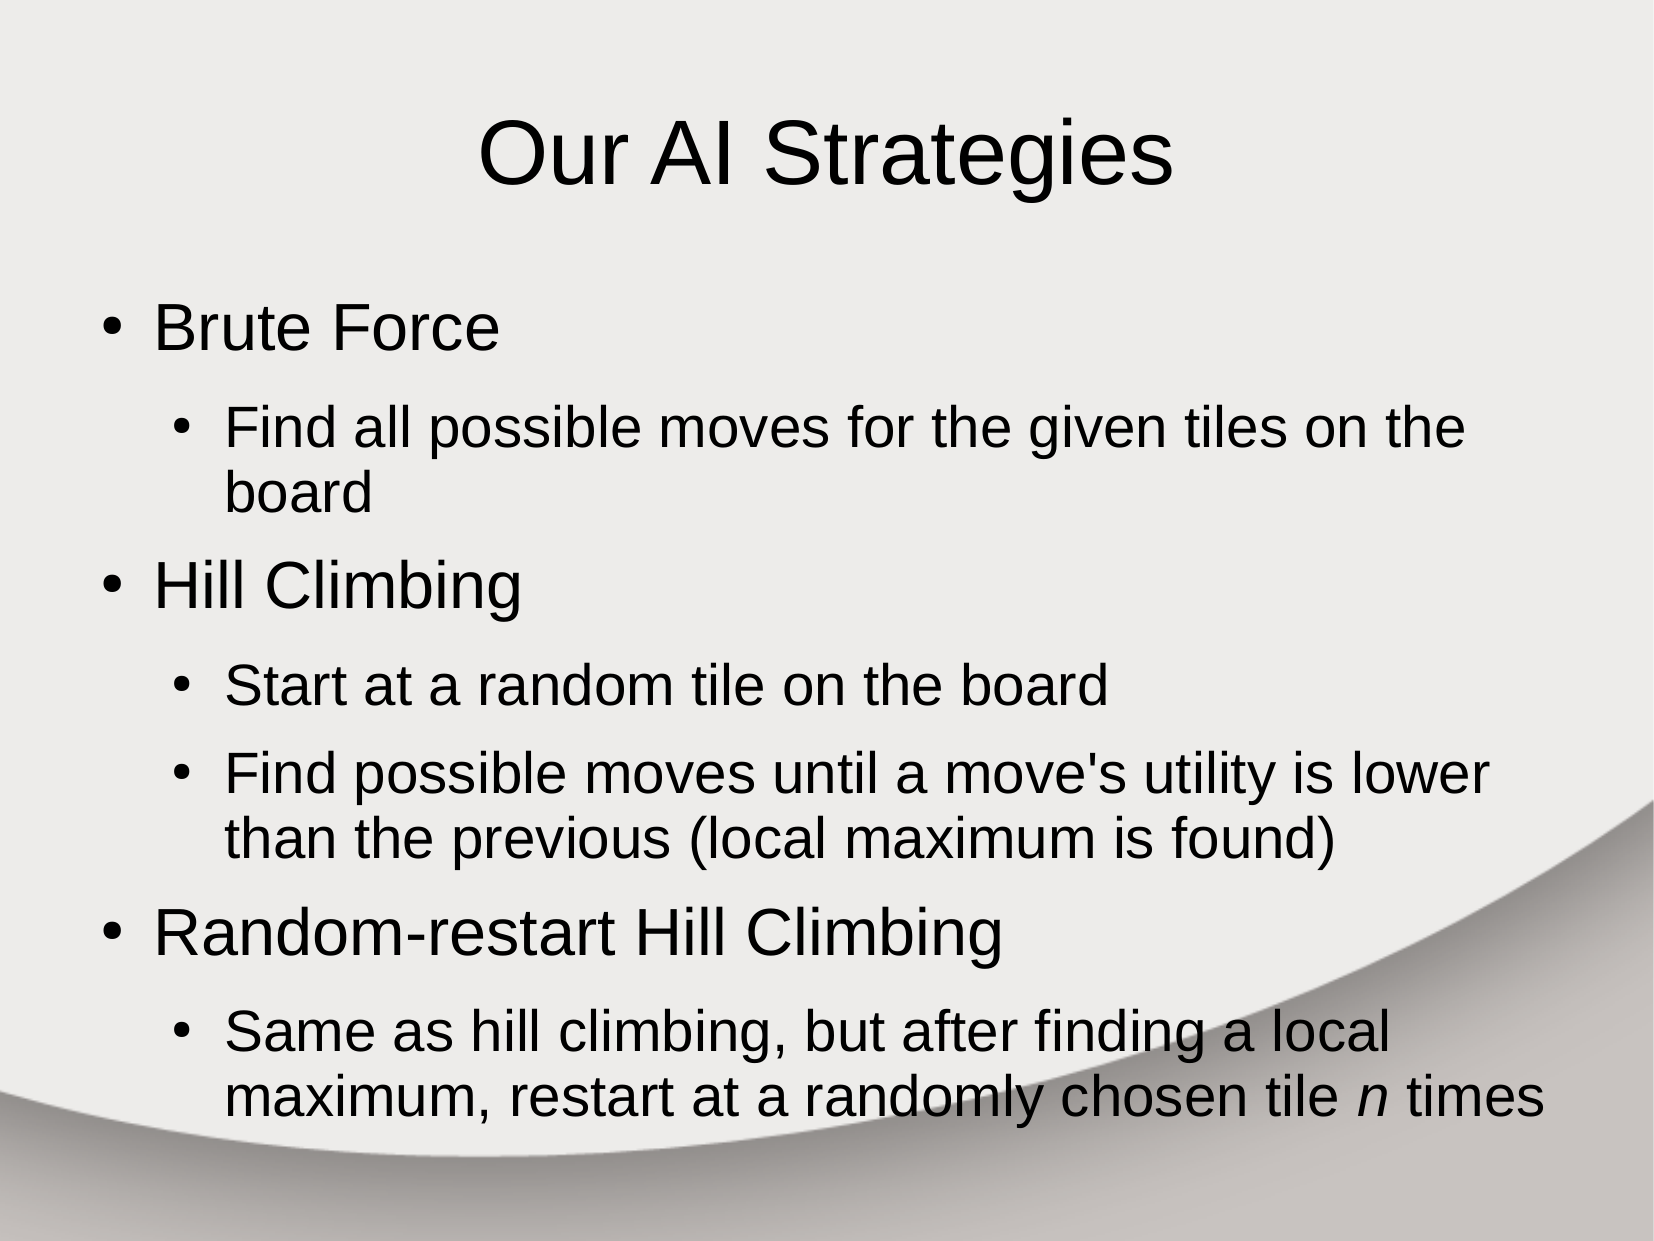

# Our AI Strategies
Brute Force
Find all possible moves for the given tiles on the board
Hill Climbing
Start at a random tile on the board
Find possible moves until a move's utility is lower than the previous (local maximum is found)
Random-restart Hill Climbing
Same as hill climbing, but after finding a local maximum, restart at a randomly chosen tile n times